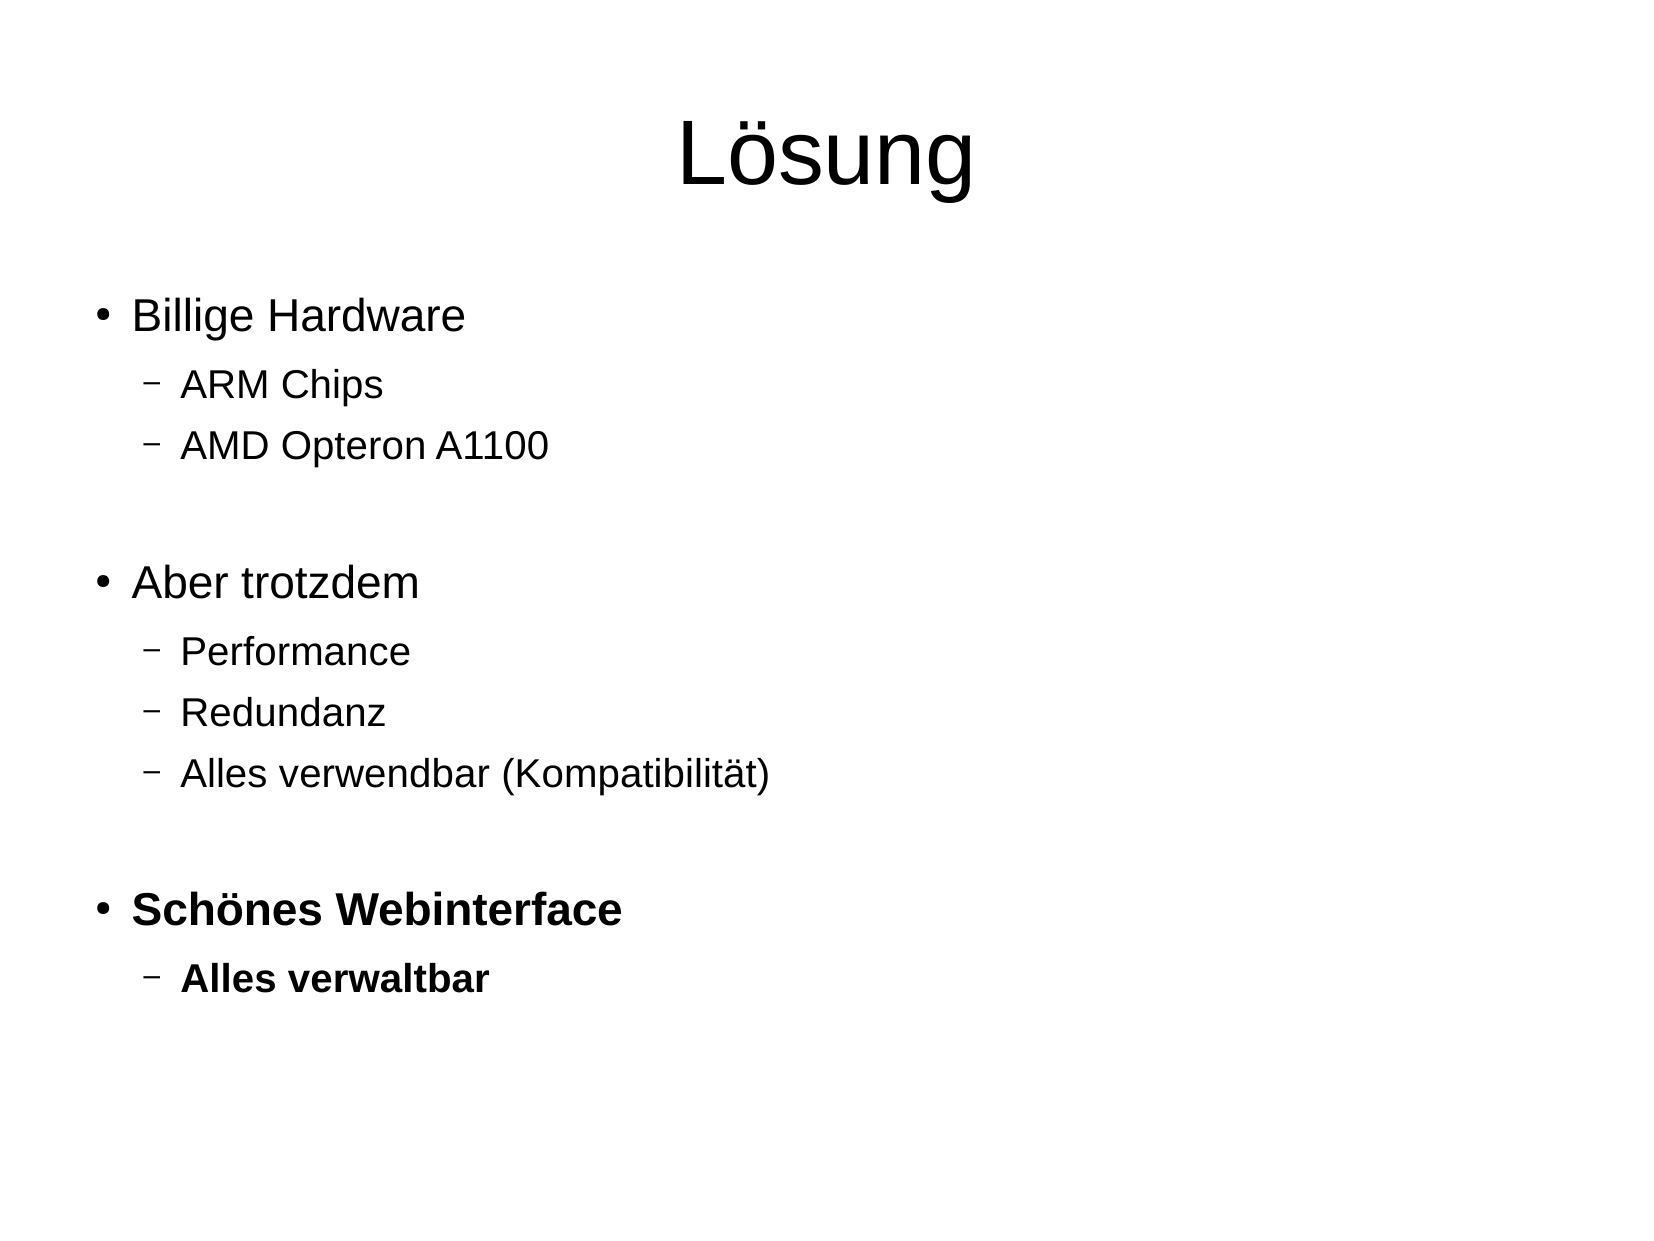

# Lösung
Billige Hardware
ARM Chips
AMD Opteron A1100
Aber trotzdem
Performance
Redundanz
Alles verwendbar (Kompatibilität)
Schönes Webinterface
Alles verwaltbar